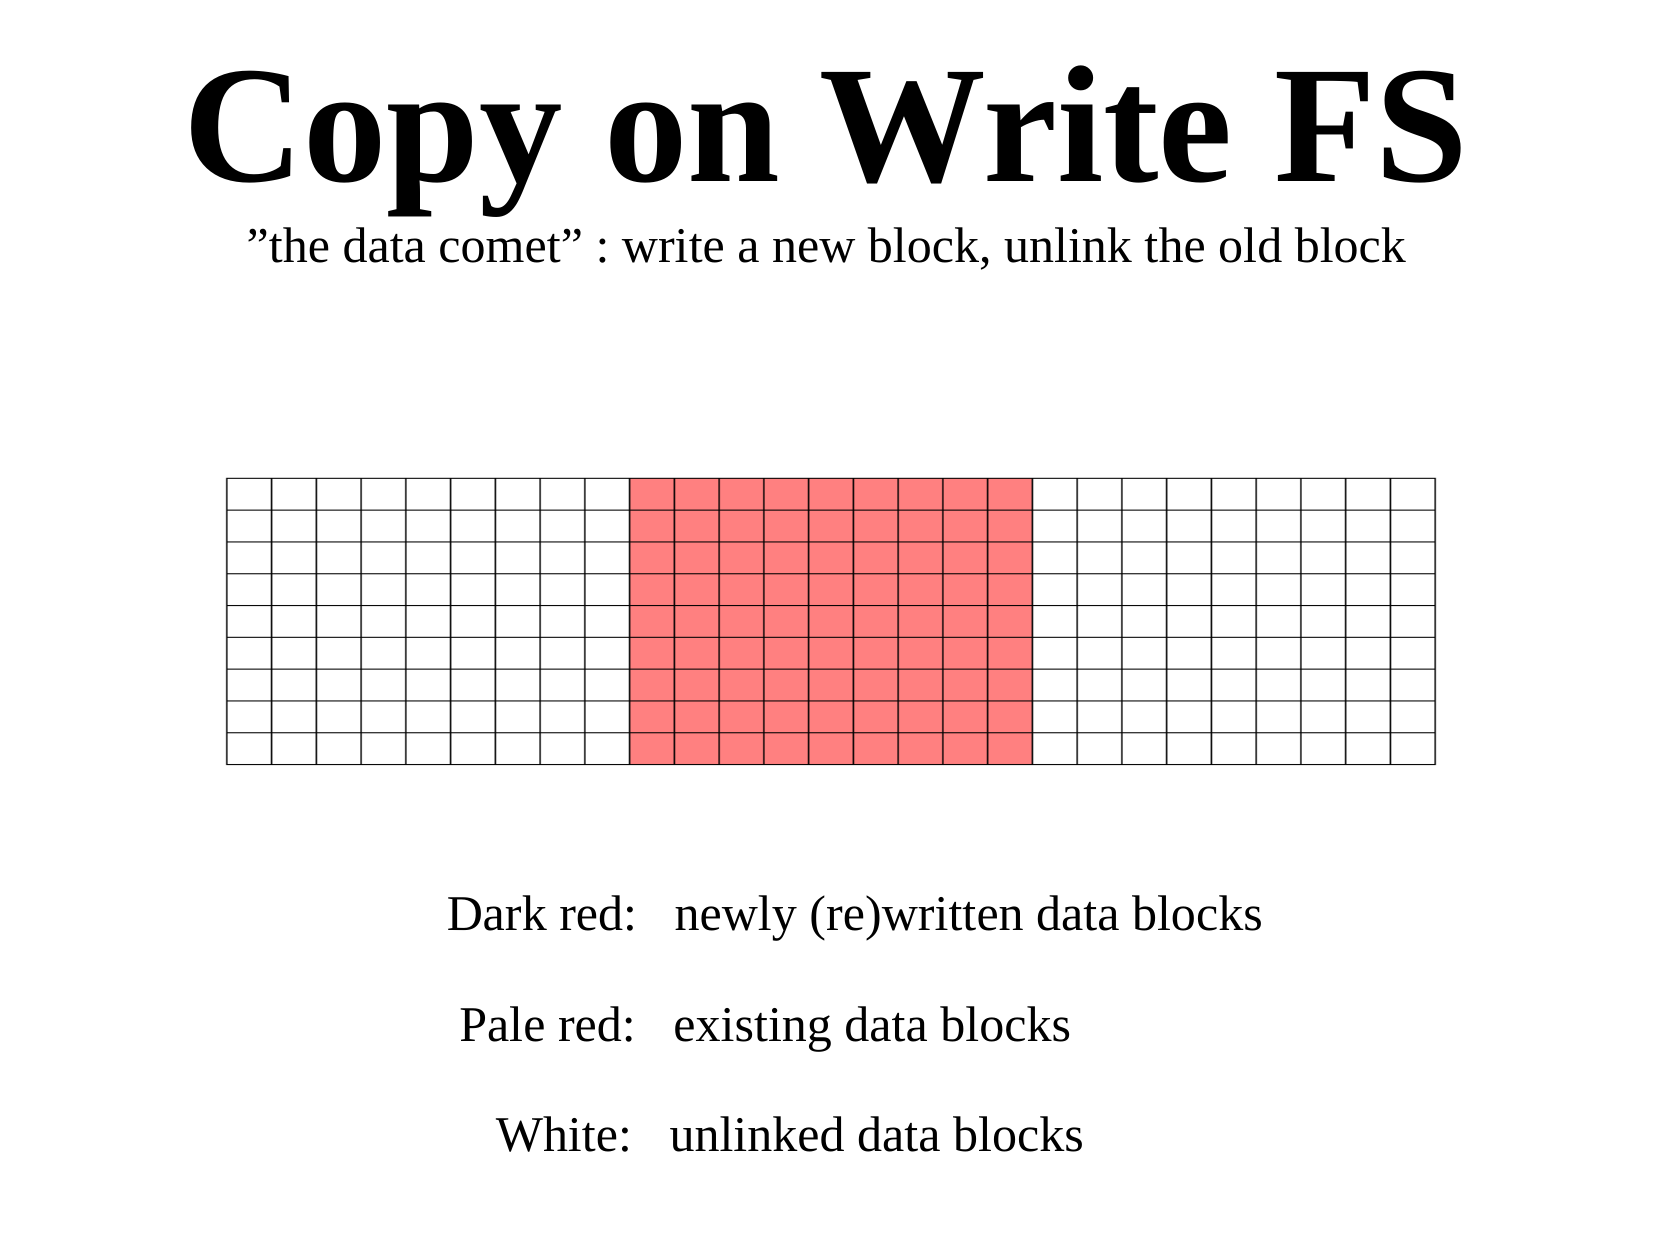

# Copy on Write FS ”the data comet” : write a new block, unlink the old block
Dark red: newly (re)written data blocks
 Pale red: existing data blocks
 White: unlinked data blocks